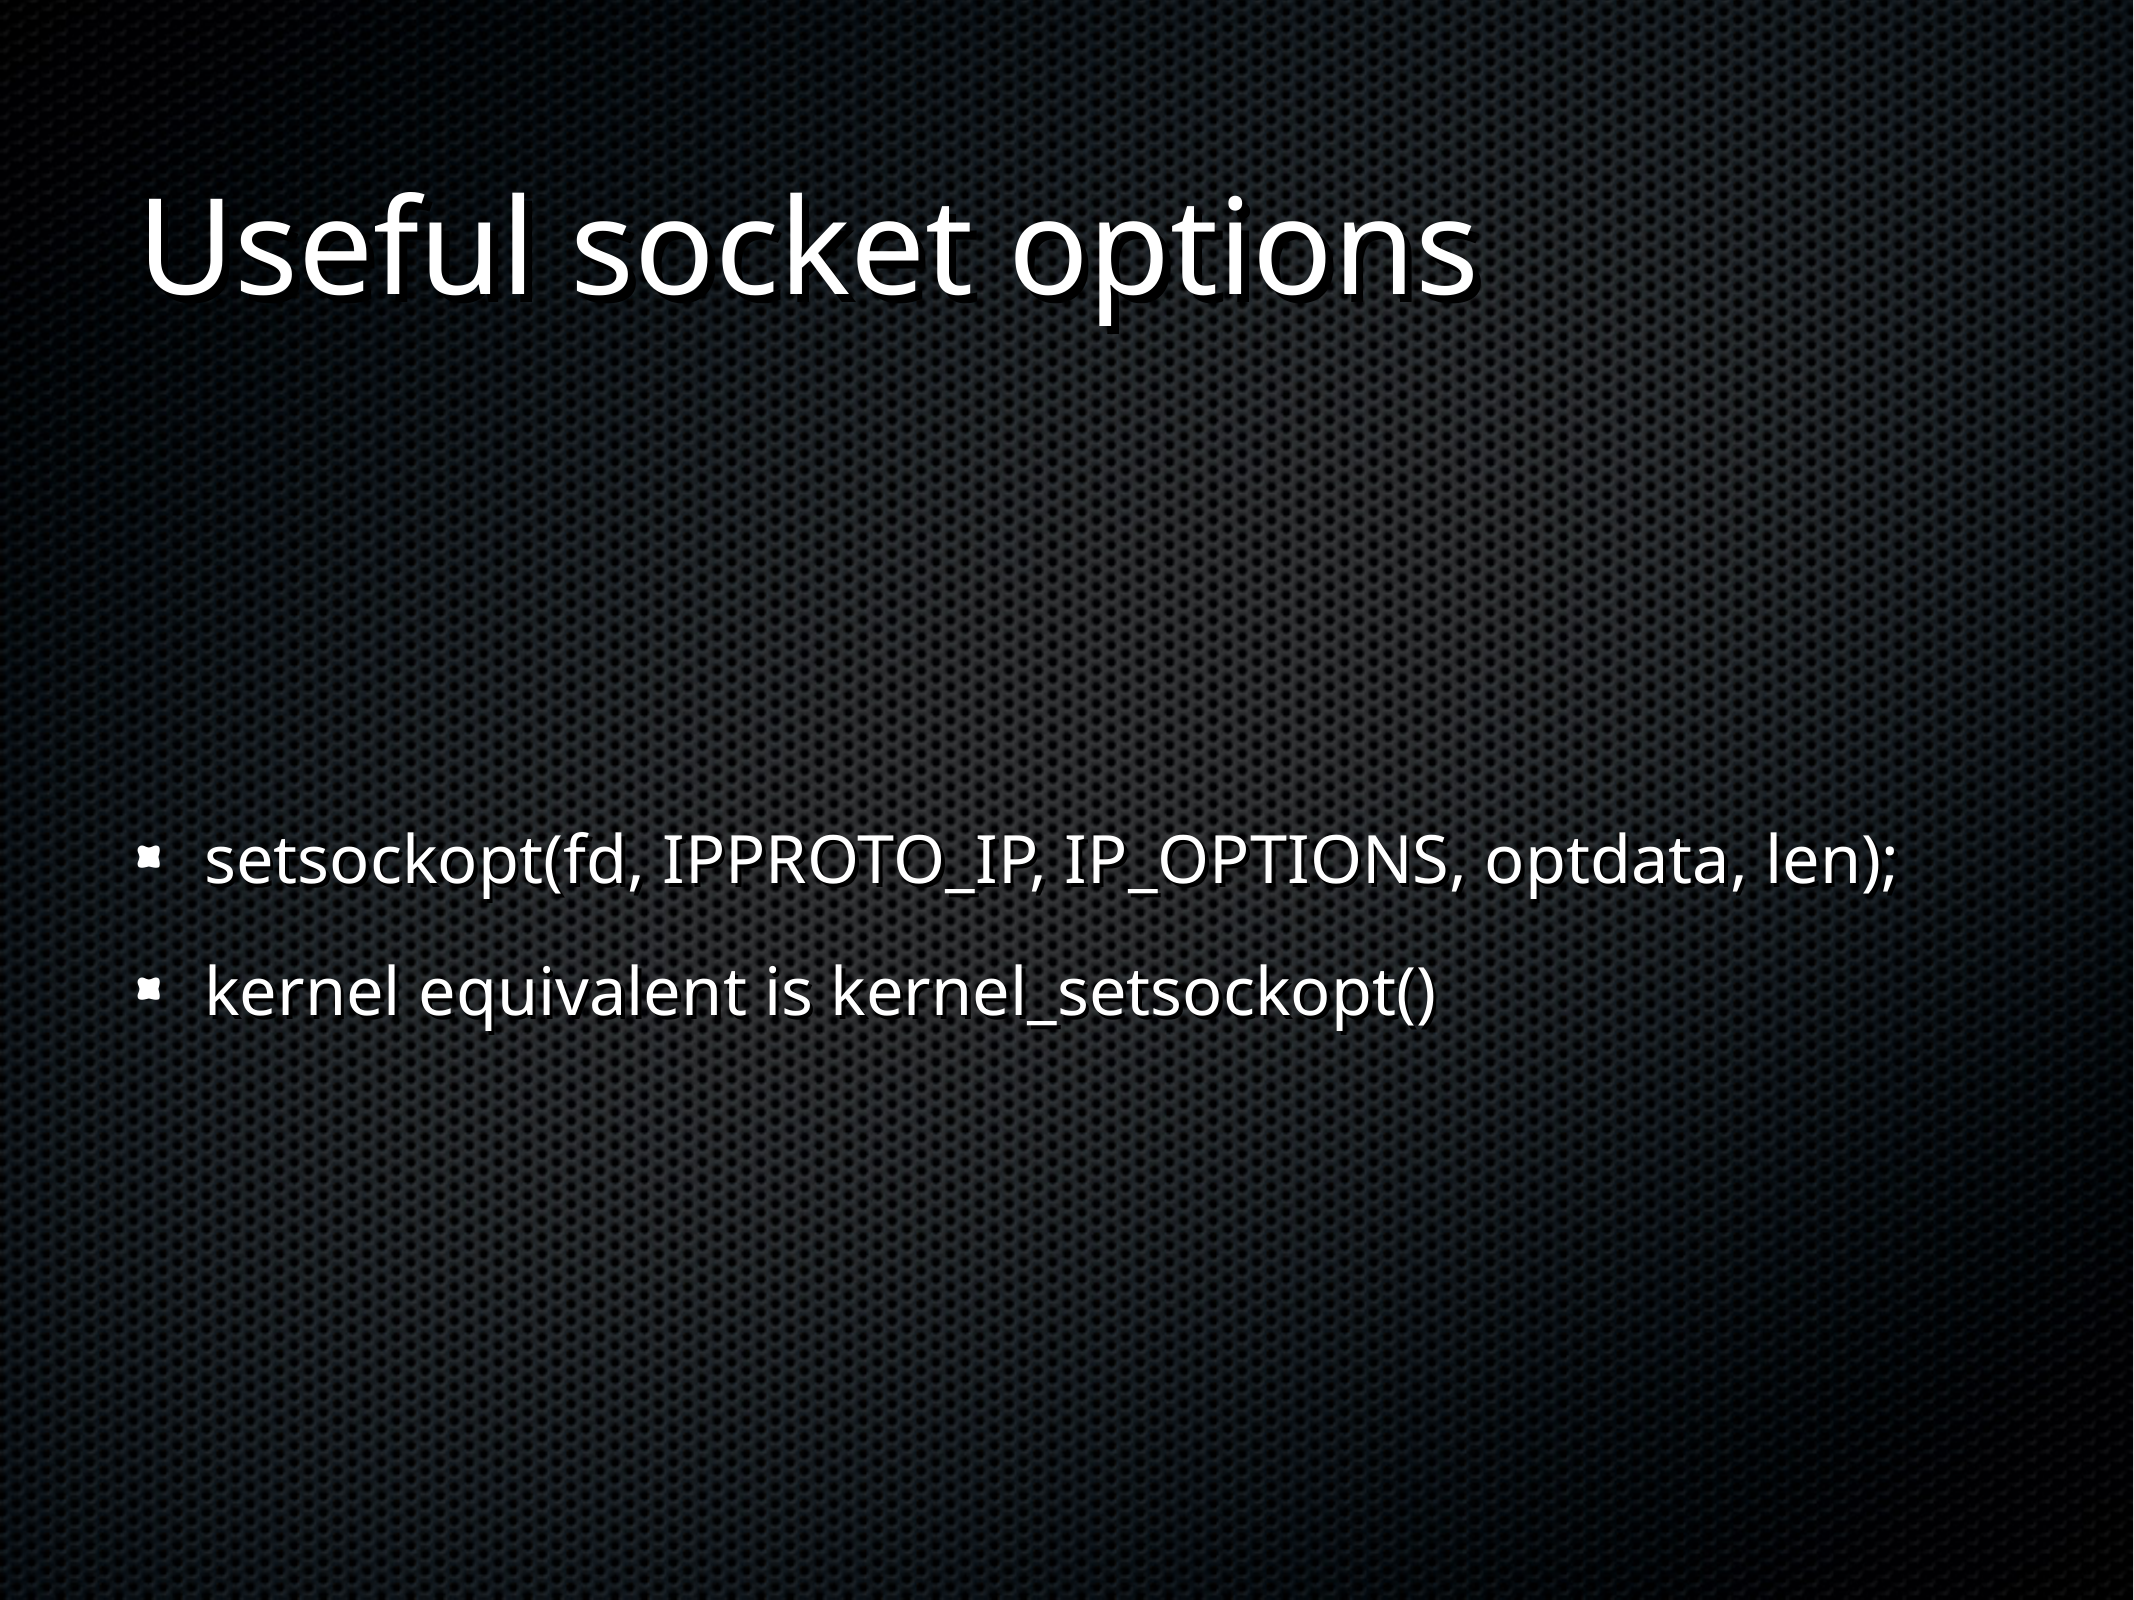

# Useful socket options
setsockopt(fd, IPPROTO_IP, IP_OPTIONS, optdata, len);
kernel equivalent is kernel_setsockopt()